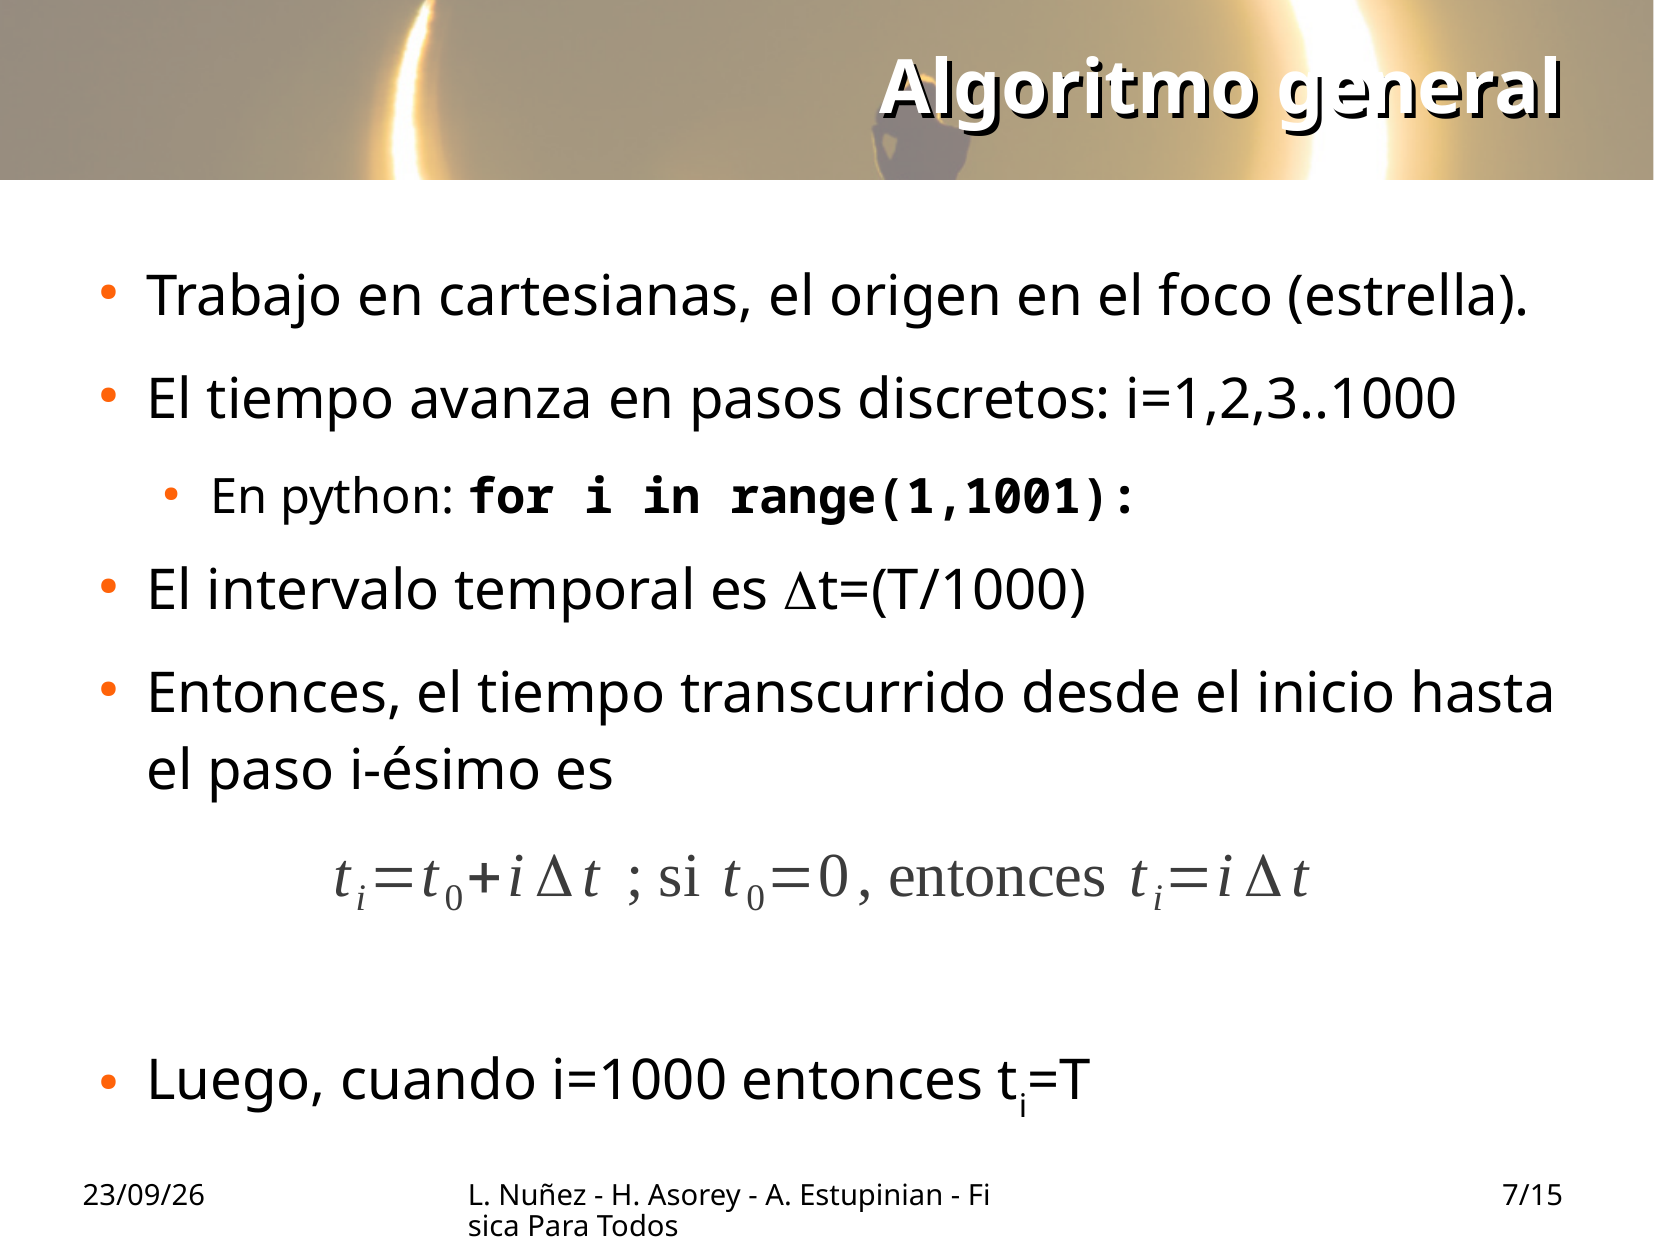

# Algoritmo general
Trabajo en cartesianas, el origen en el foco (estrella).
El tiempo avanza en pasos discretos: i=1,2,3..1000
En python: for i in range(1,1001):
El intervalo temporal es Dt=(T/1000)
Entonces, el tiempo transcurrido desde el inicio hasta el paso i-ésimo es
Luego, cuando i=1000 entonces ti=T
L. Nuñez - H. Asorey - A. Estupinian - Fisica Para Todos
7